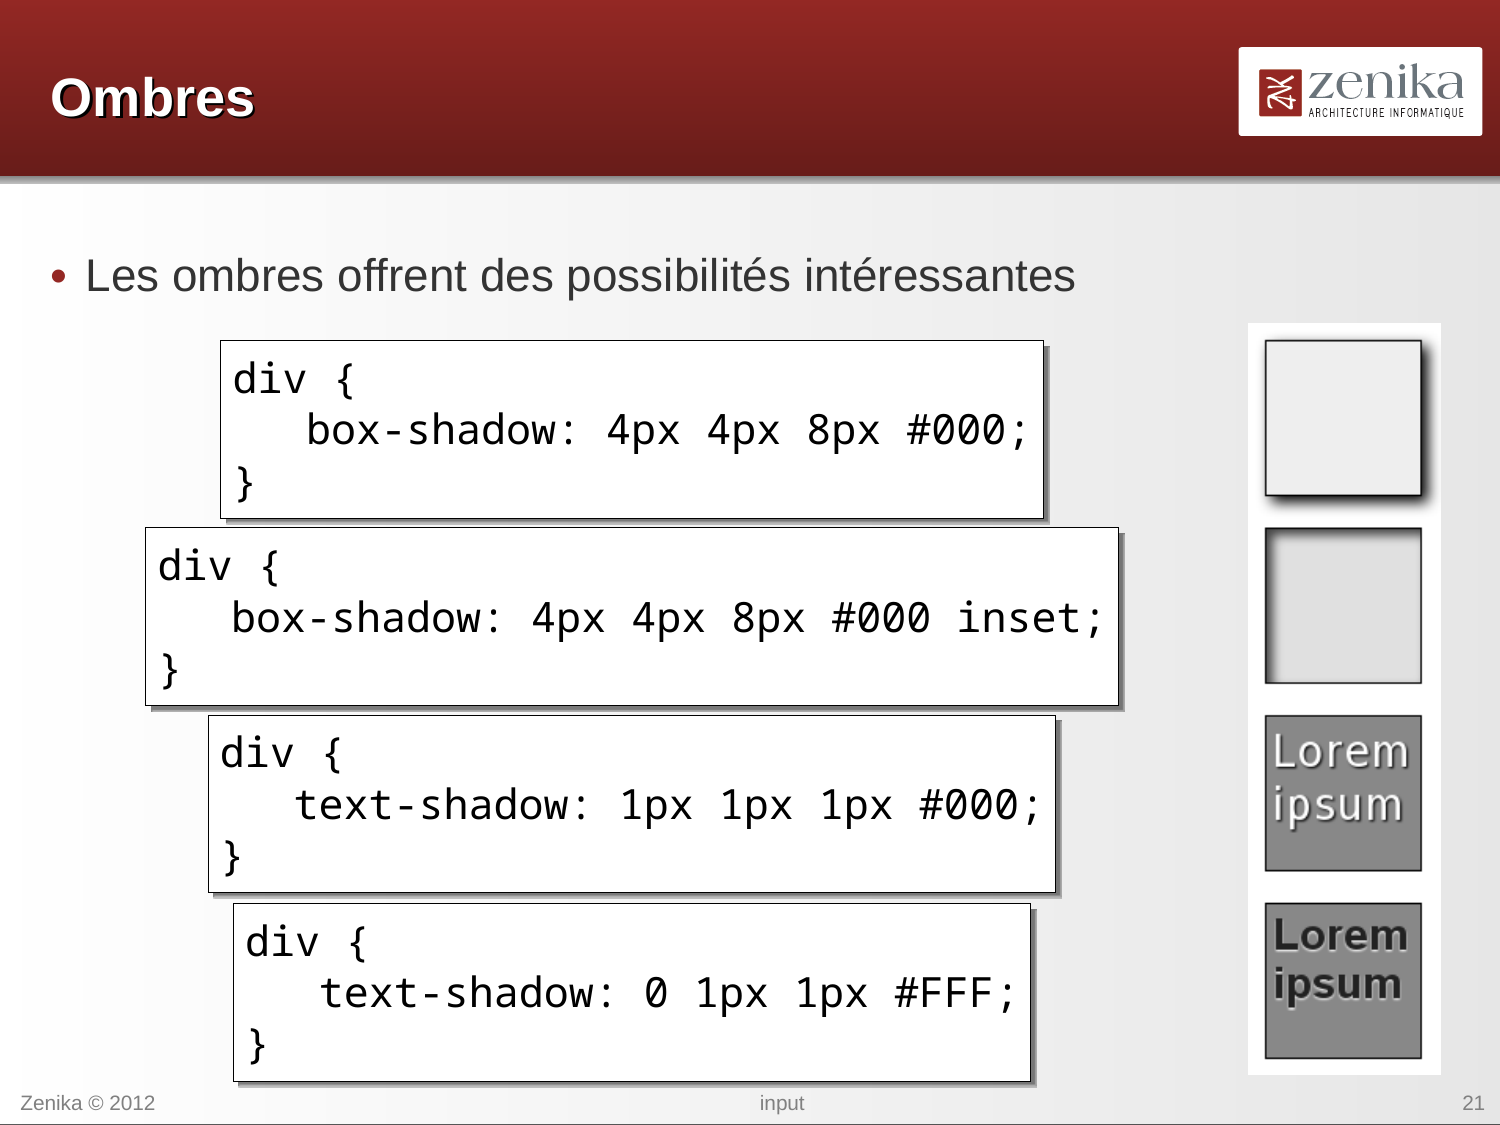

# Ombres
Les ombres offrent des possibilités intéressantes
div {
	box-shadow: 4px 4px 8px #000;
}
div {
	box-shadow: 4px 4px 8px #000 inset;
}
div {
	text-shadow: 1px 1px 1px #000;
}
div {
	text-shadow: 0 1px 1px #FFF;
}